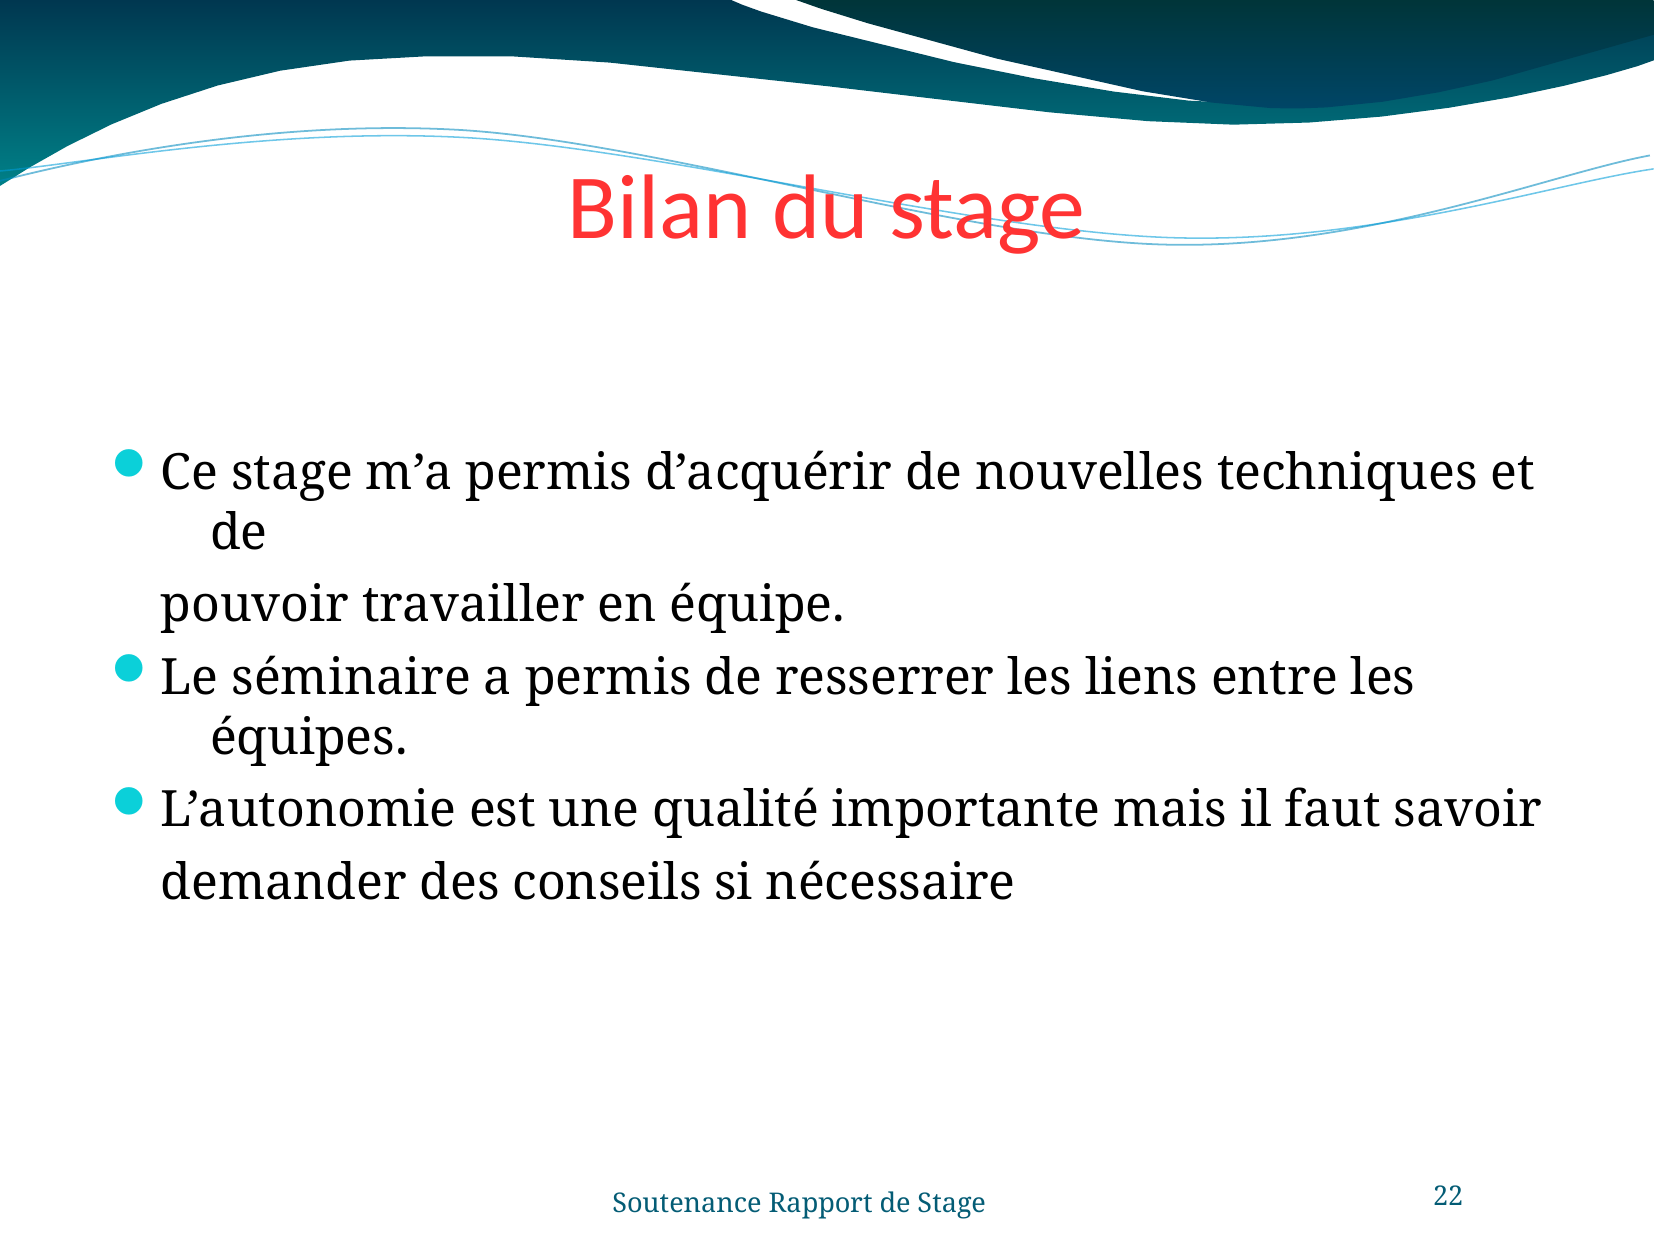

Bilan du stage
# Ce stage m’a permis d’acquérir de nouvelles techniques et de
pouvoir travailler en équipe.
Le séminaire a permis de resserrer les liens entre les équipes.
L’autonomie est une qualité importante mais il faut savoir
demander des conseils si nécessaire
Soutenance Rapport de Stage